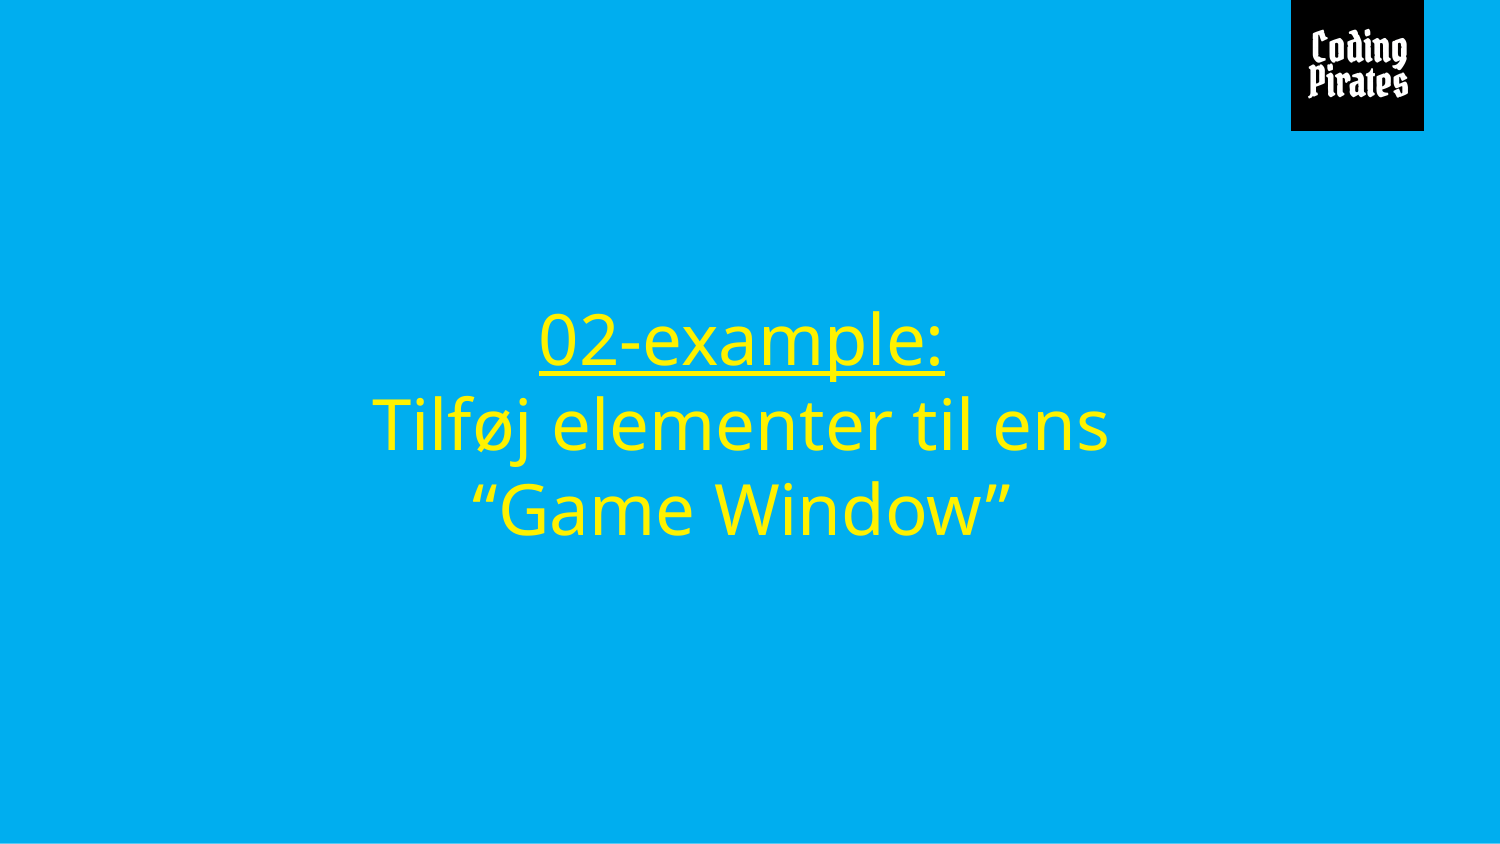

# 02-example: Tilføj elementer til ens “Game Window”